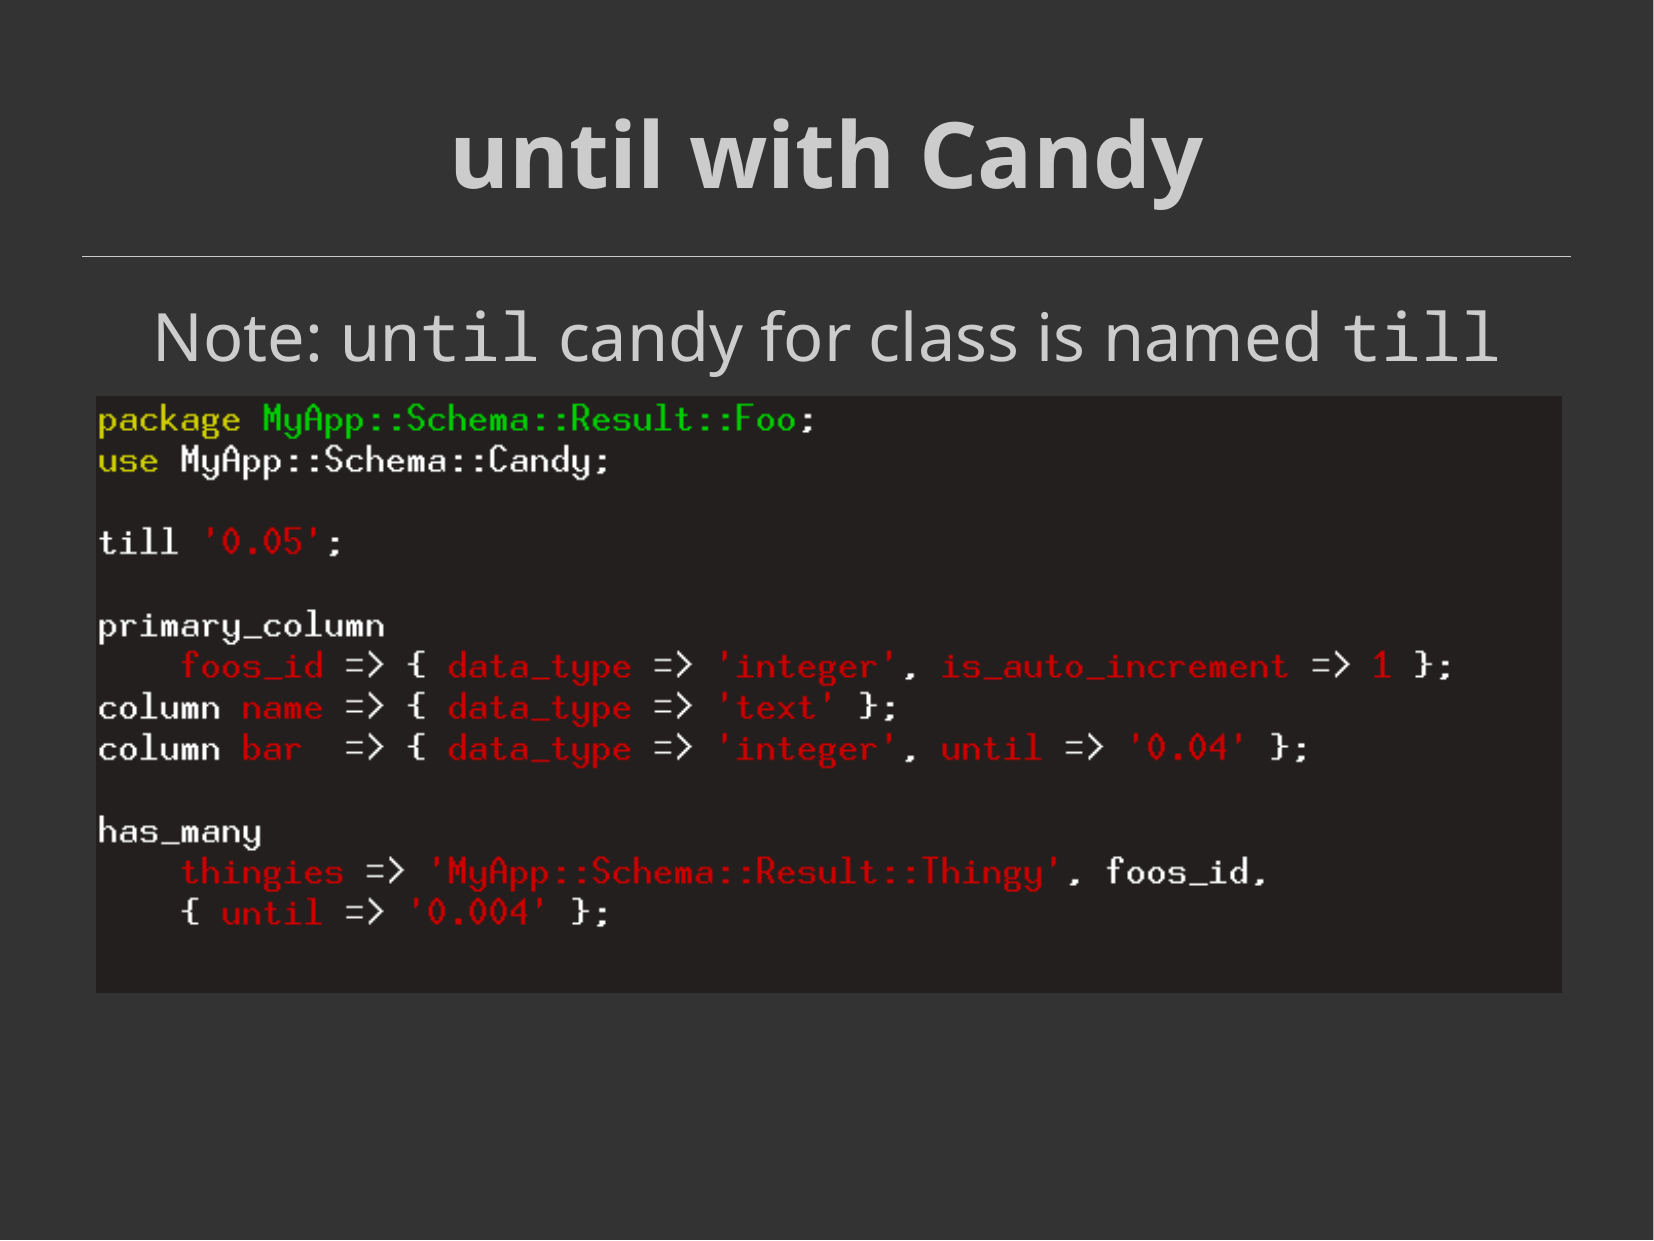

# until with Candy
Note: until candy for class is named till